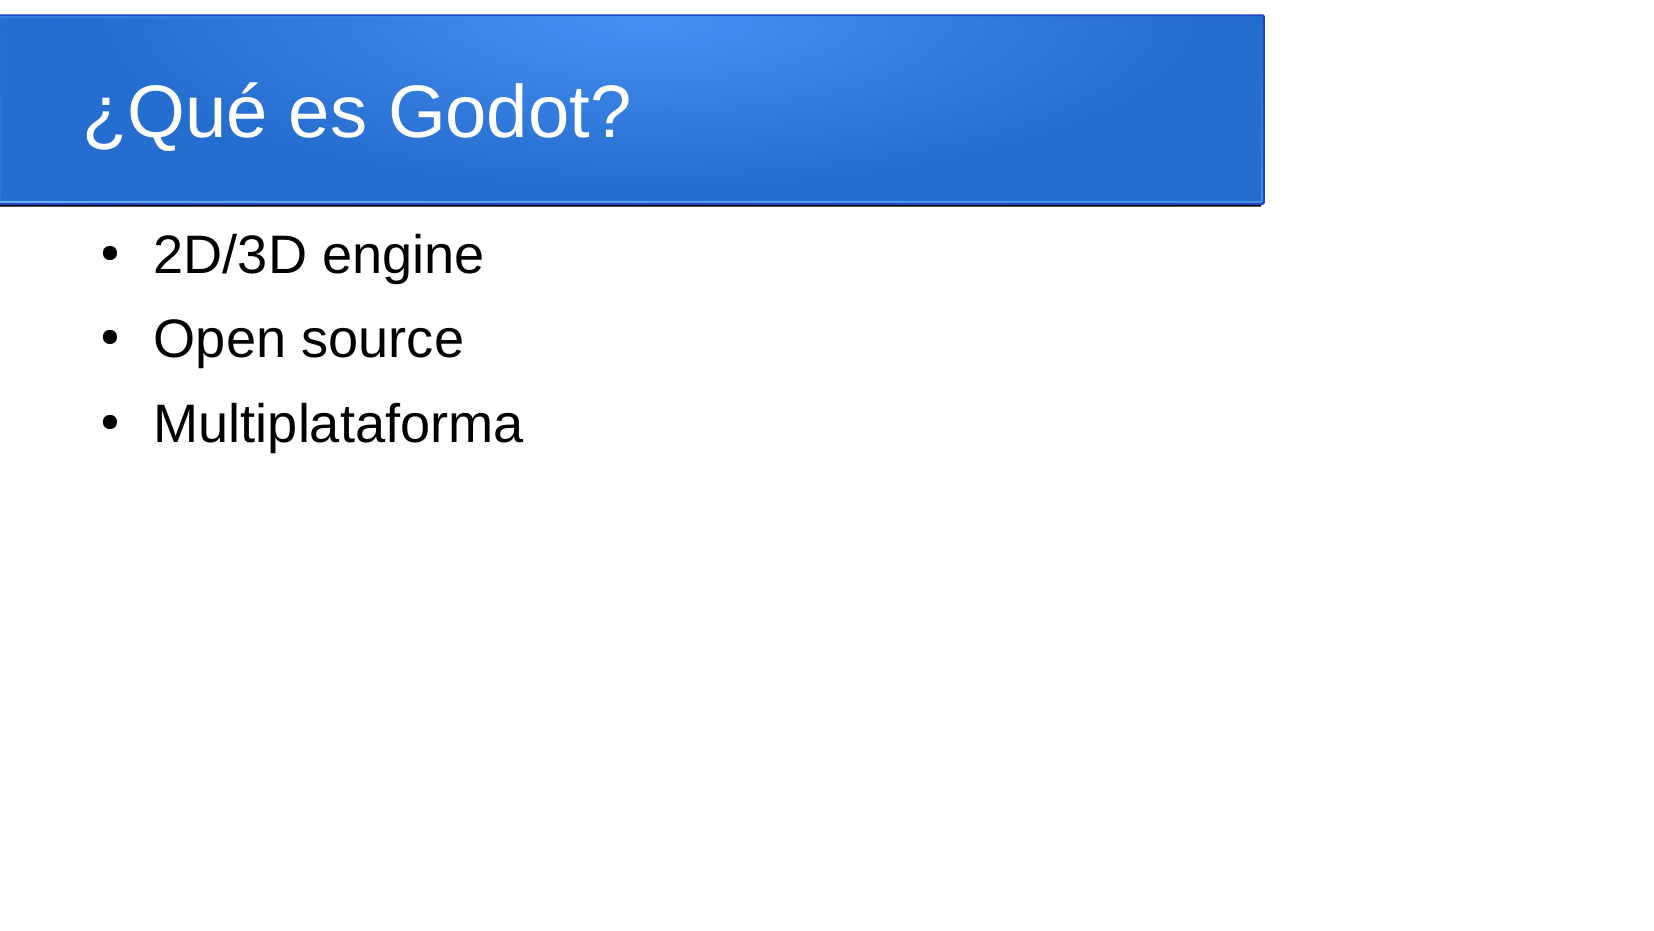

# ¿Qué es Godot?
2D/3D engine
Open source
Multiplataforma